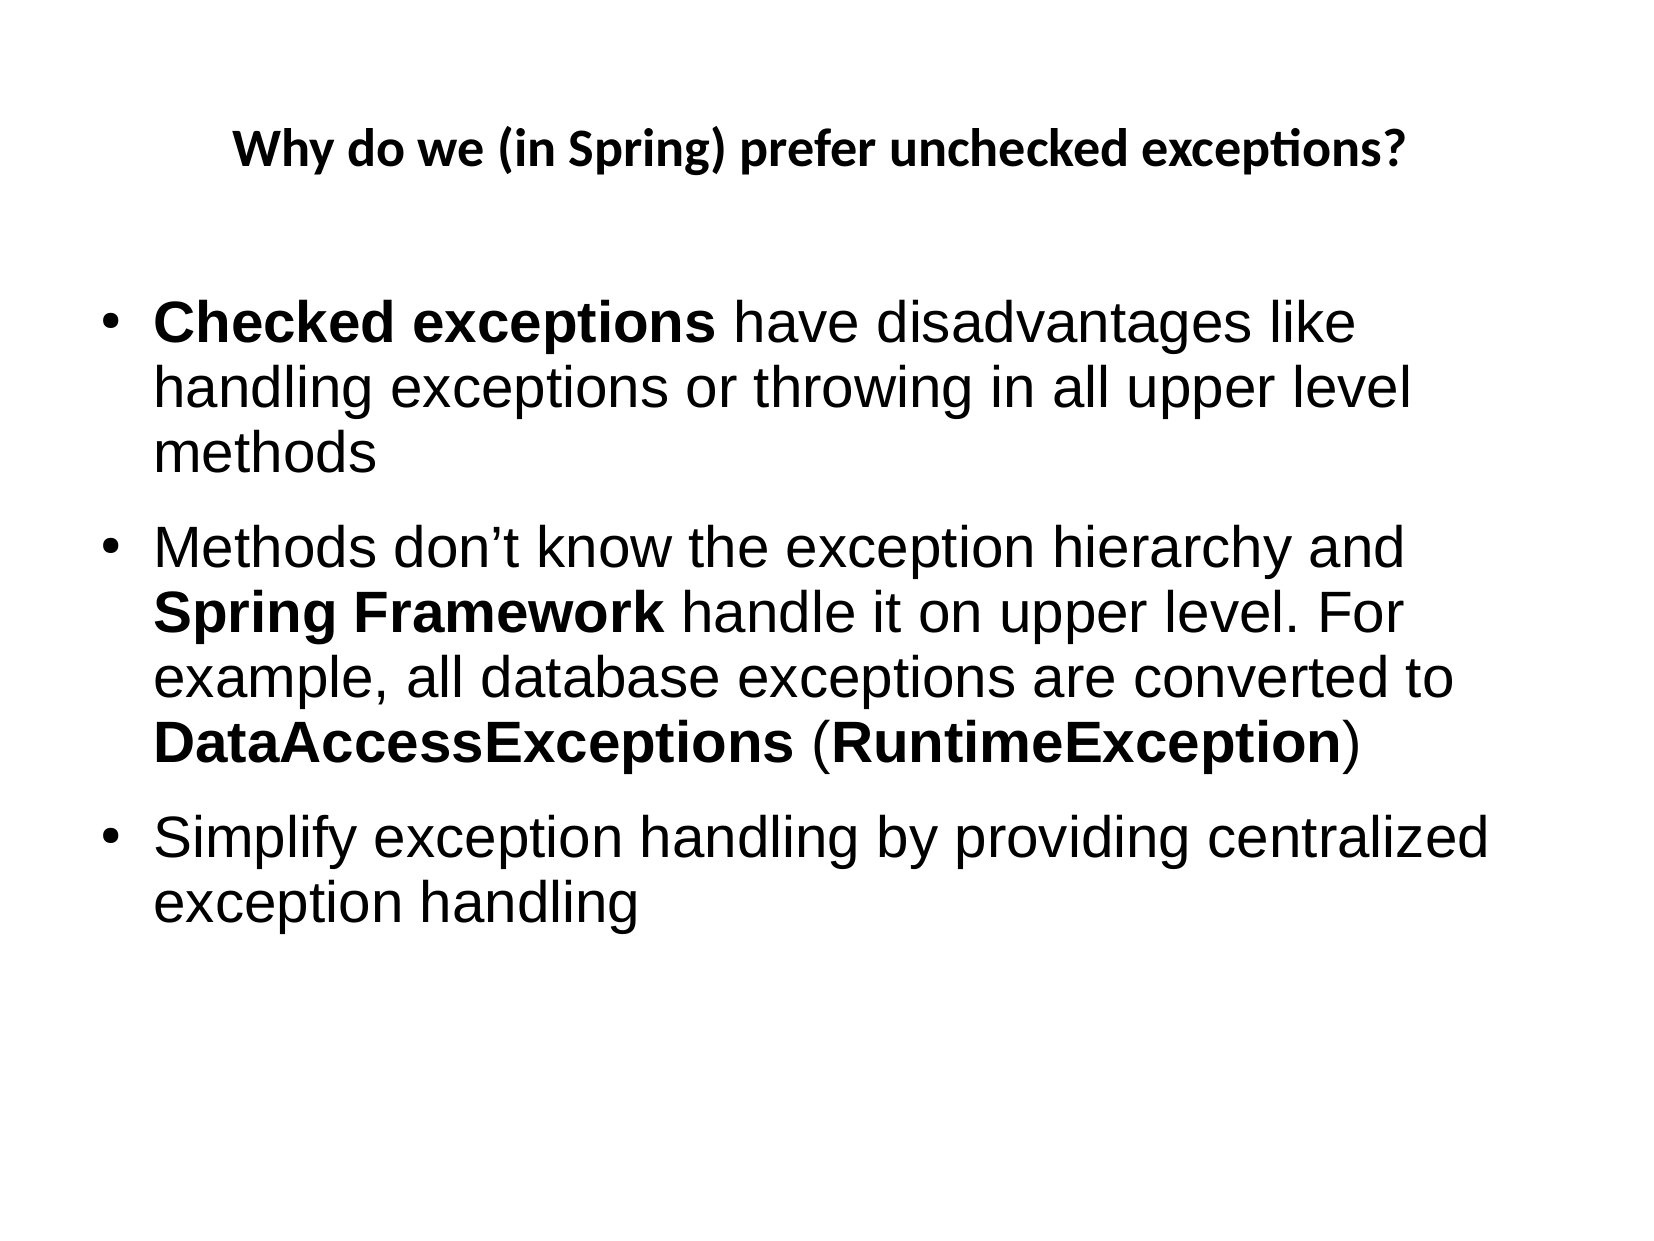

# Why do we (in Spring) prefer unchecked exceptions?
Checked exceptions have disadvantages like handling exceptions or throwing in all upper level methods
Methods don’t know the exception hierarchy and Spring Framework handle it on upper level. For example, all database exceptions are converted to DataAccessExceptions (RuntimeException)
Simplify exception handling by providing centralized exception handling